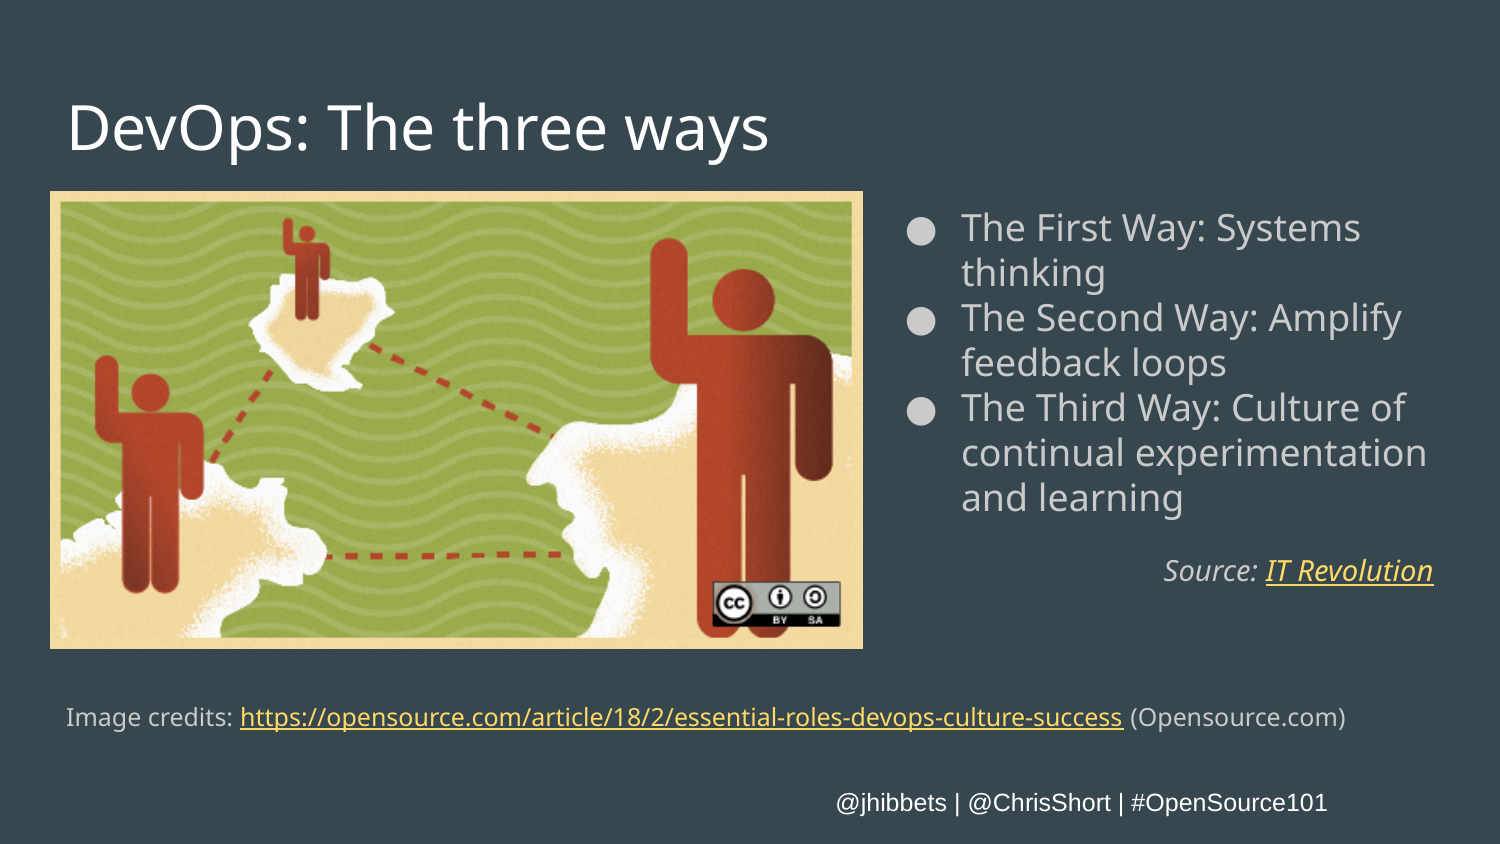

# DevOps: The three ways
The First Way: Systems thinking
The Second Way: Amplify feedback loops
The Third Way: Culture of continual experimentation and learning
Source: IT Revolution
Image credits: https://opensource.com/article/18/2/essential-roles-devops-culture-success (Opensource.com)